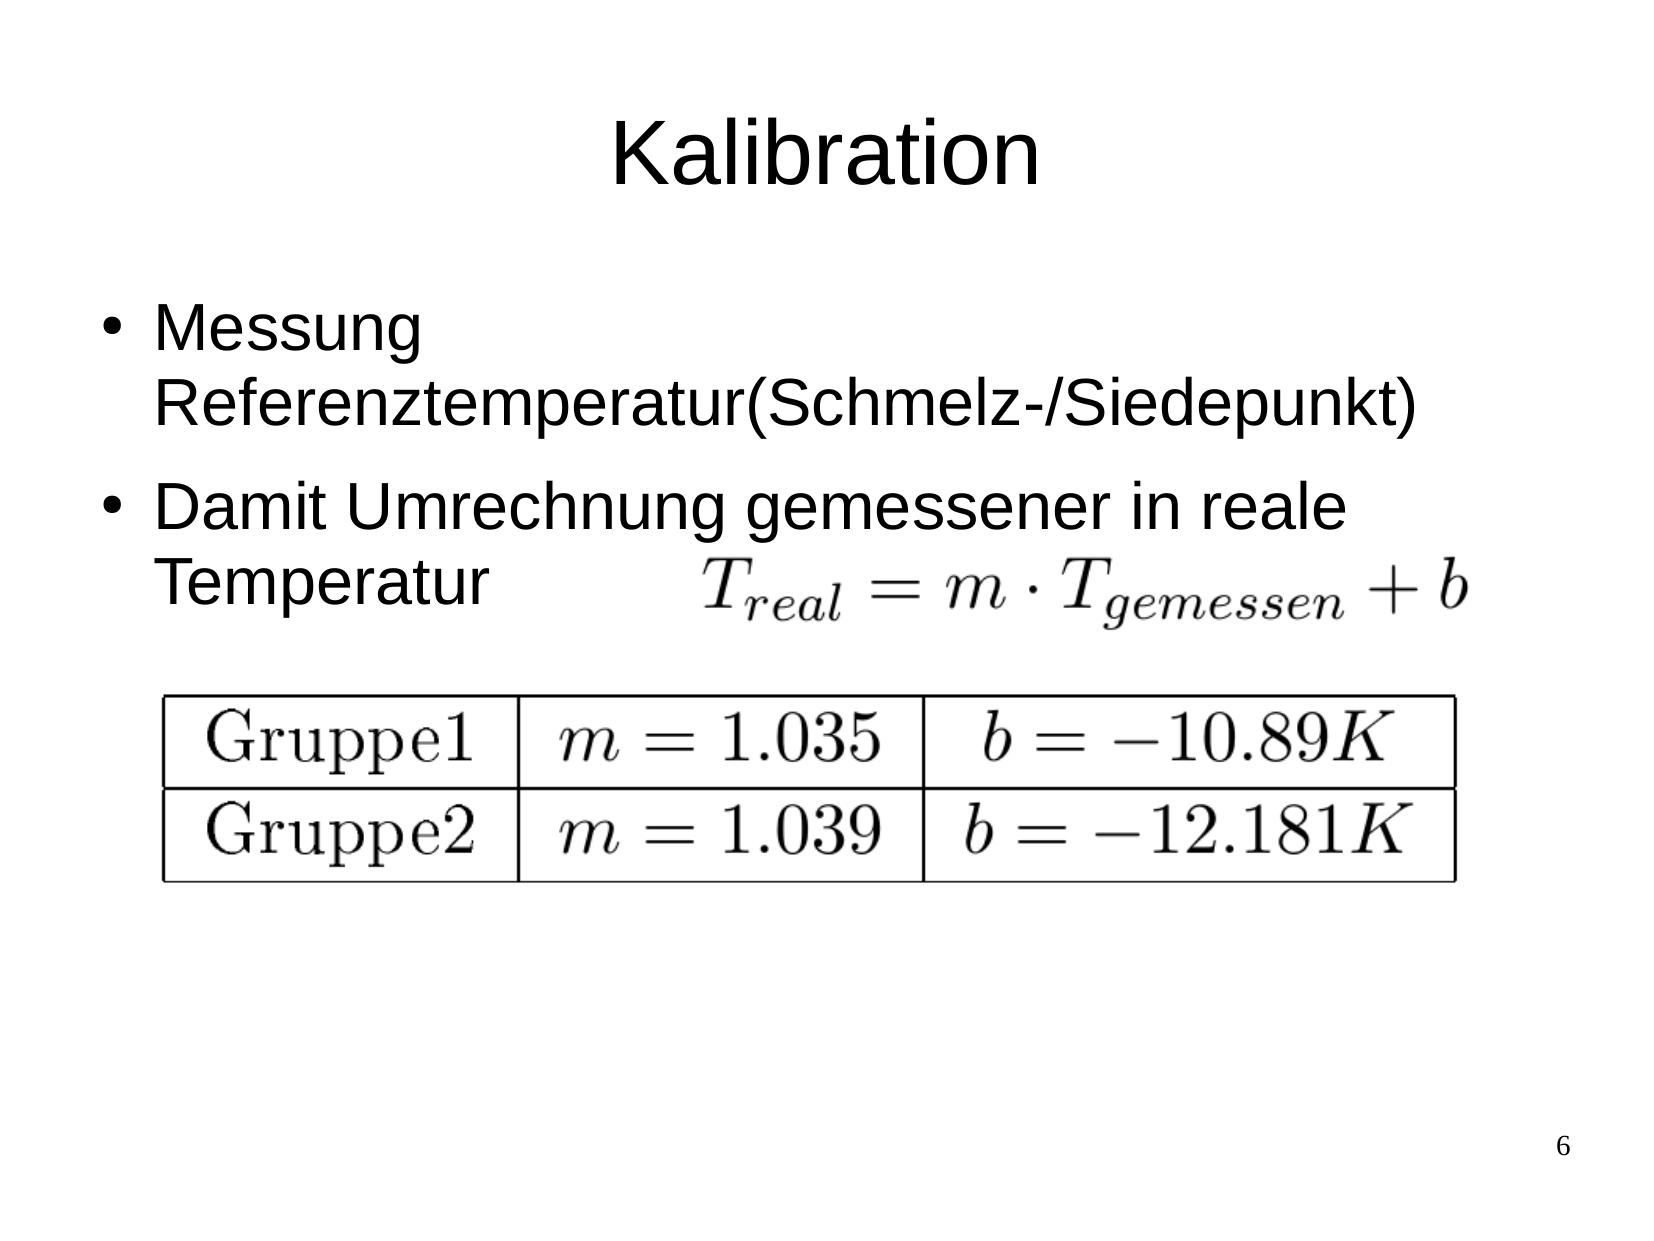

# Kalibration
Messung Referenztemperatur(Schmelz-/Siedepunkt)
Damit Umrechnung gemessener in reale Temperatur
6